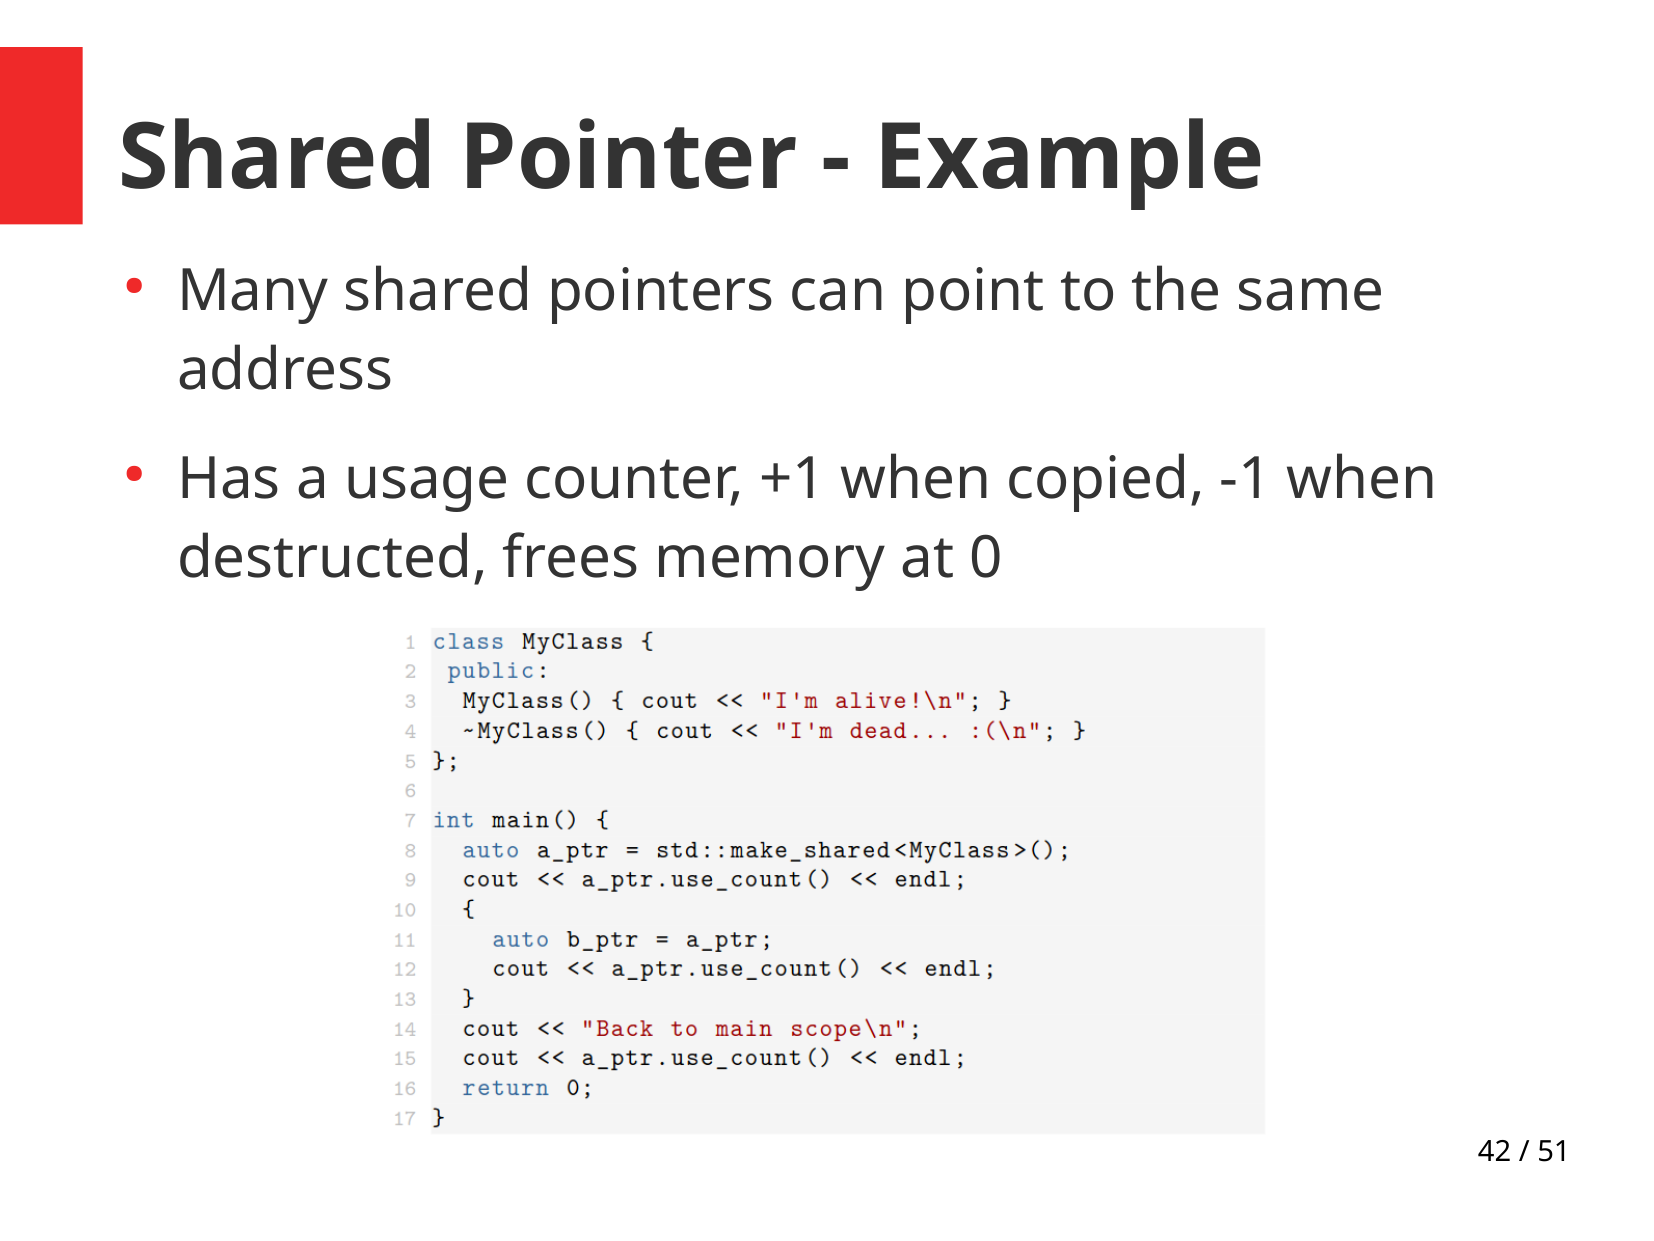

# Shared Pointer - Example
Many shared pointers can point to the same address
Has a usage counter, +1 when copied, -1 when destructed, frees memory at 0
42